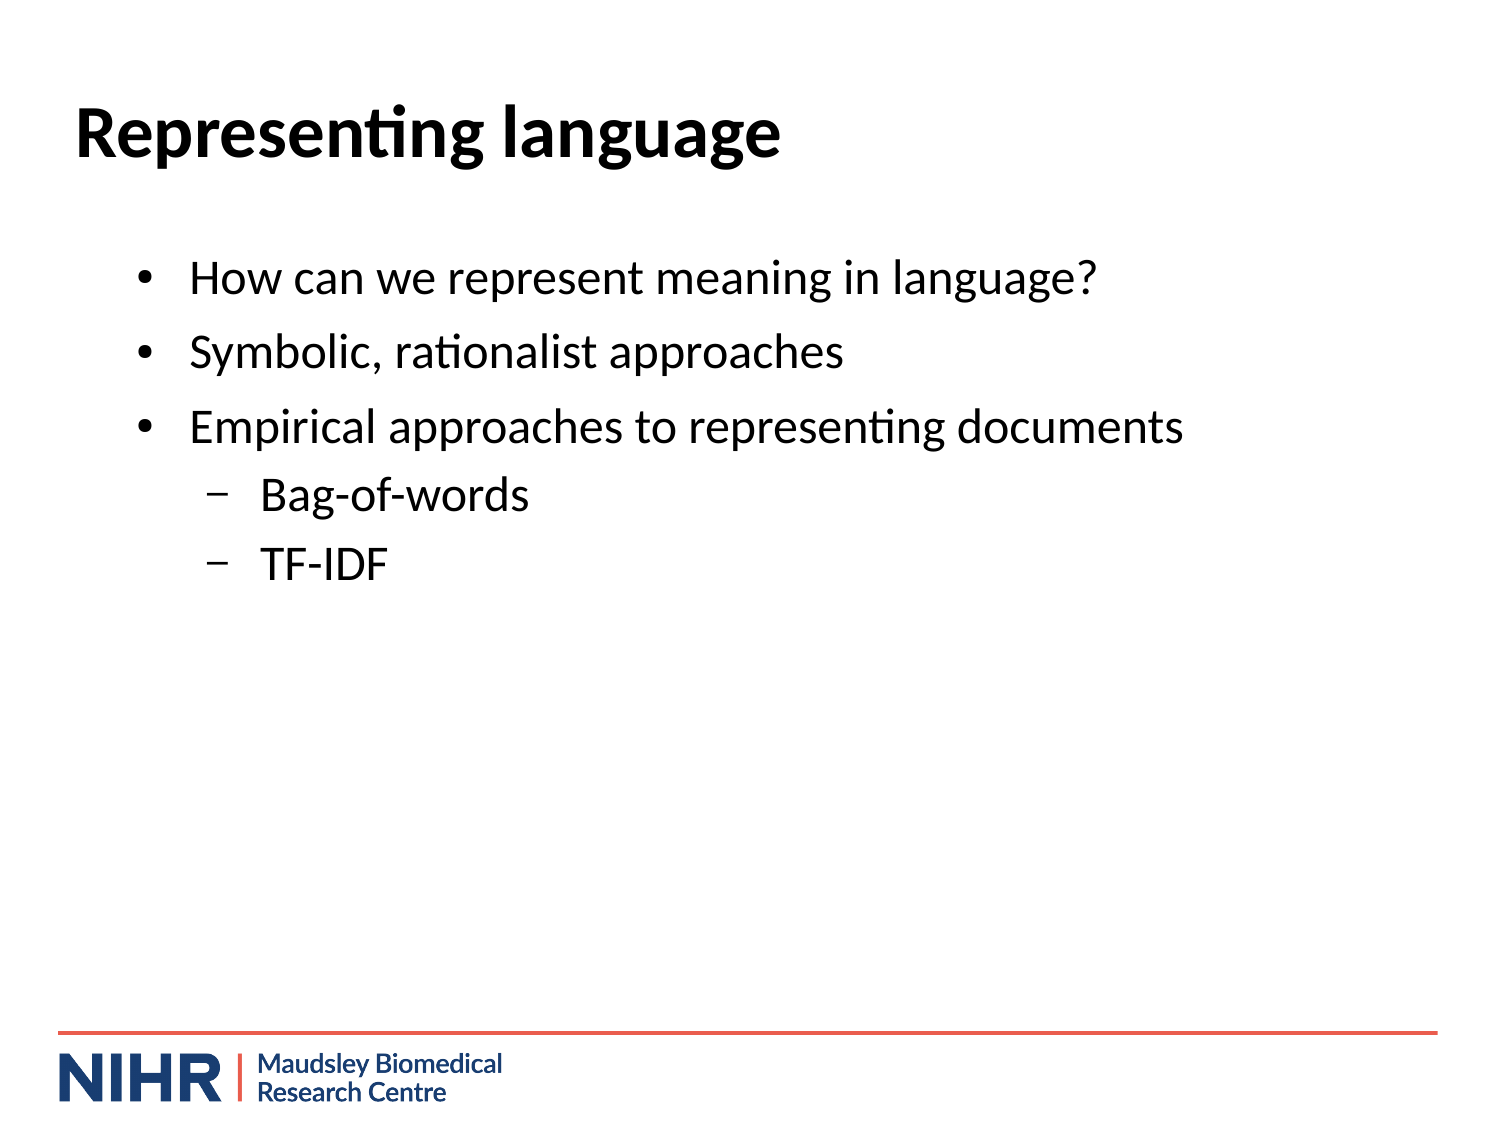

# Representing language
How can we represent meaning in language?
Symbolic, rationalist approaches
Empirical approaches to representing documents
Bag-of-words
TF-IDF